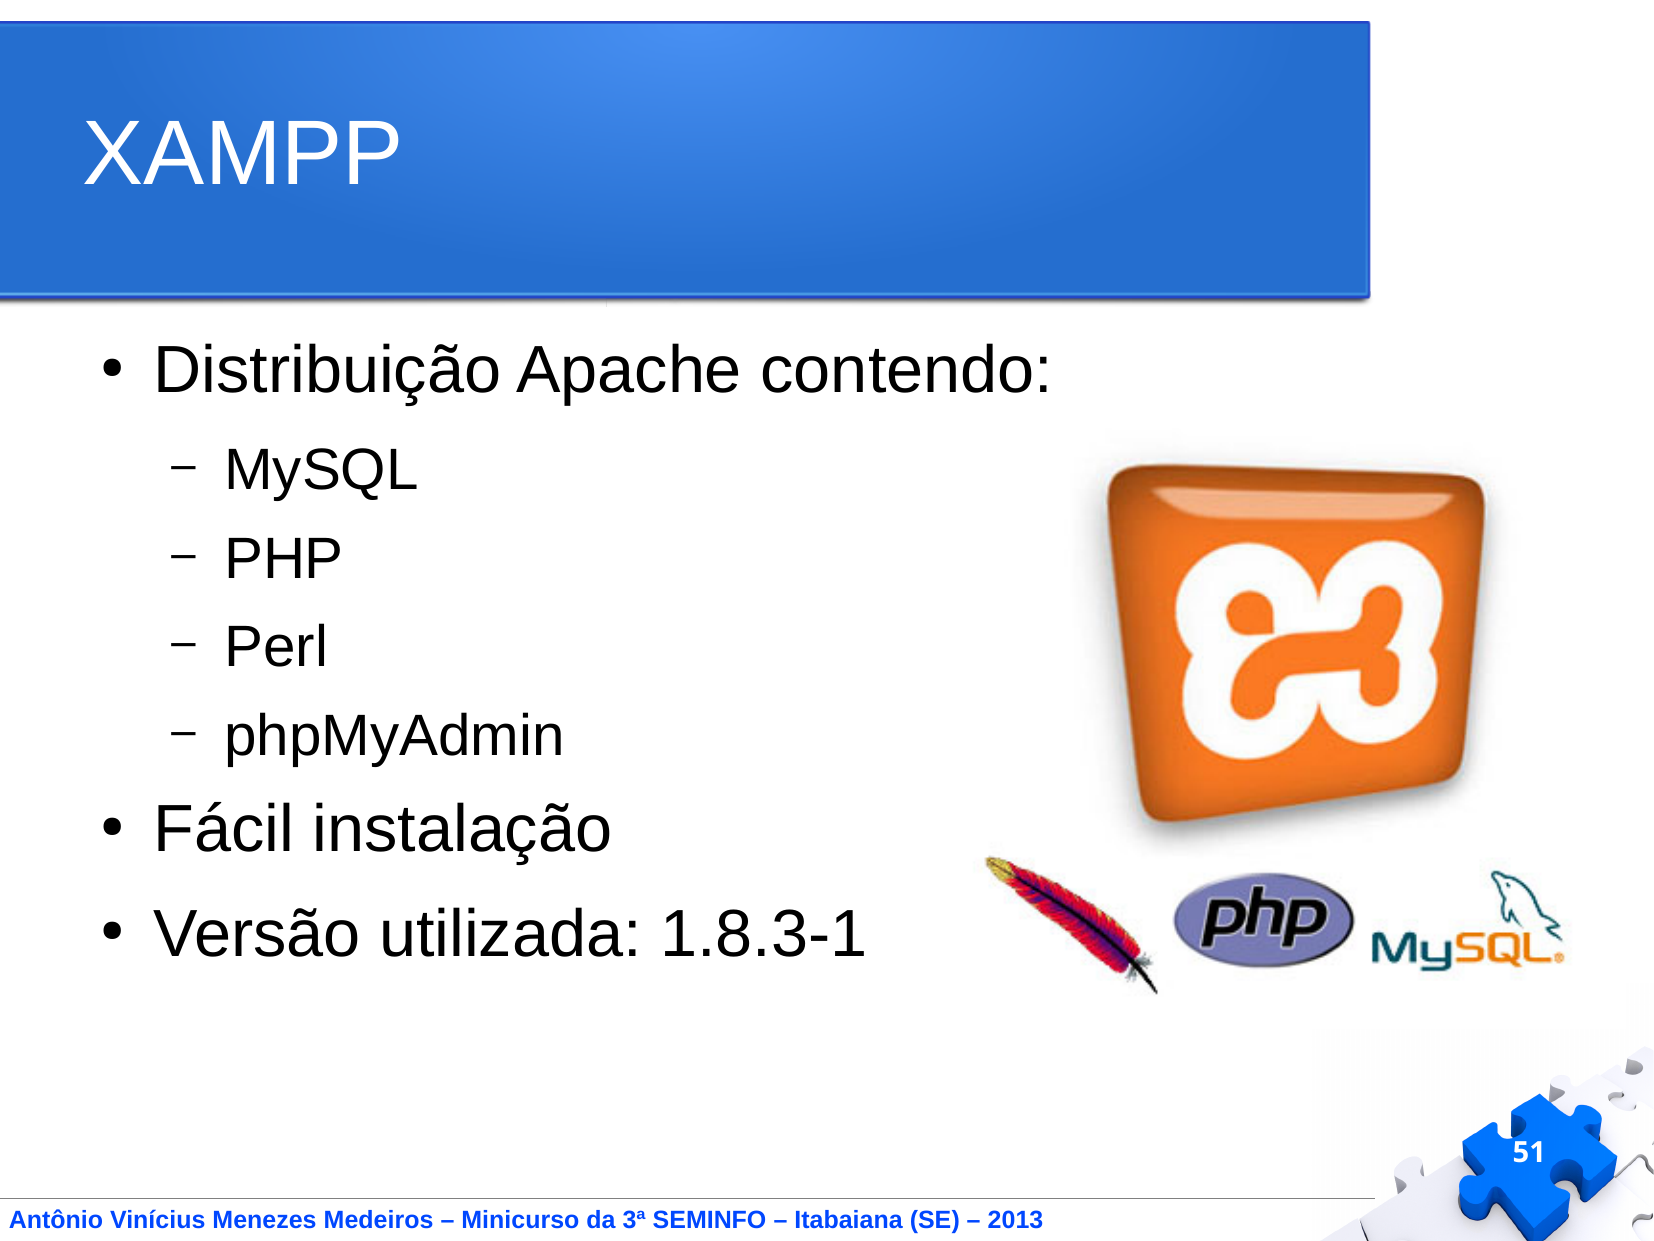

# XAMPP
Distribuição Apache contendo:
MySQL
PHP
Perl
phpMyAdmin
Fácil instalação
Versão utilizada: 1.8.3-1
51